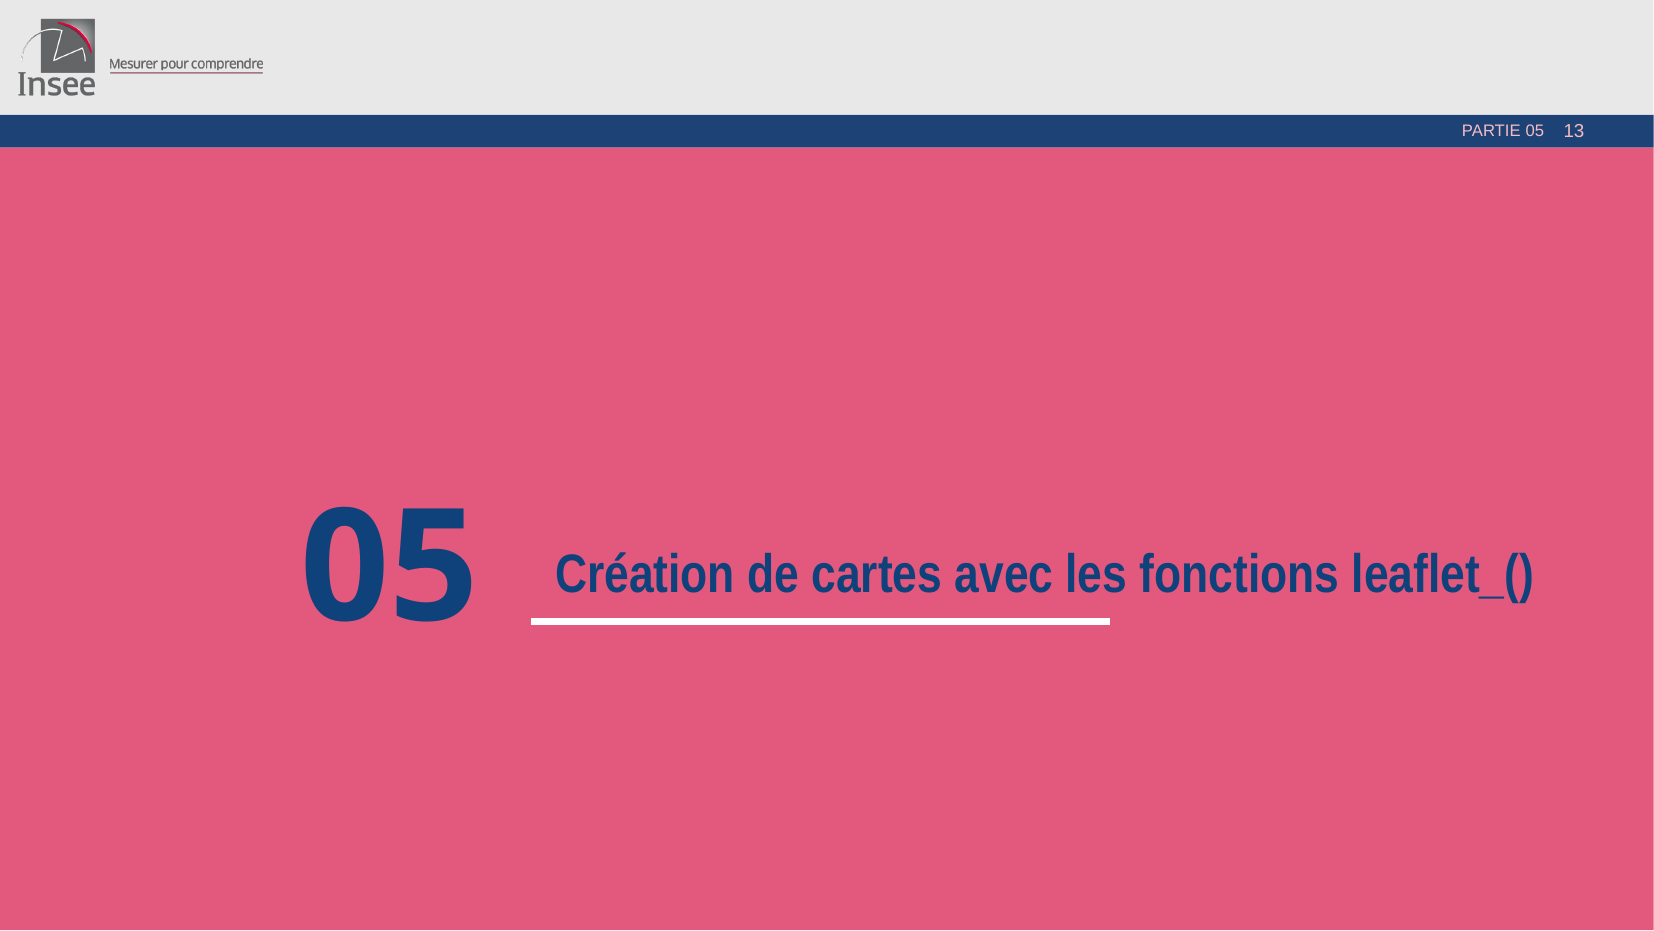

PARTIE 05
13
05
# Création de cartes avec les fonctions leaflet_()